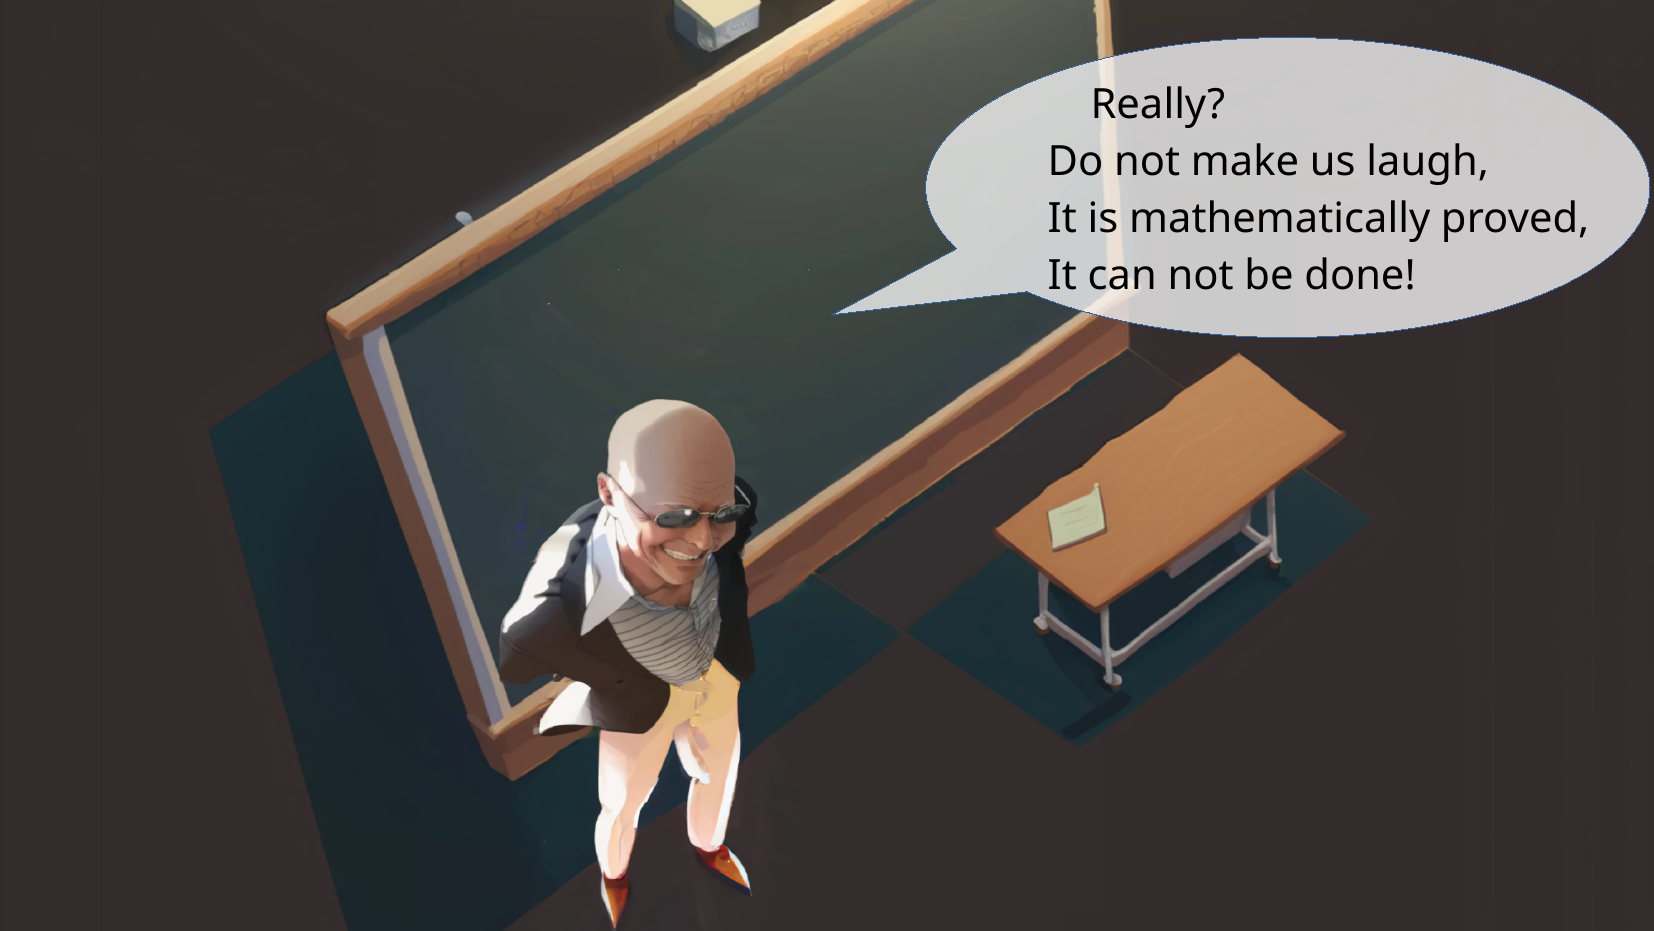

Really?
Do not make us laugh,
It is mathematically proved,
It can not be done!